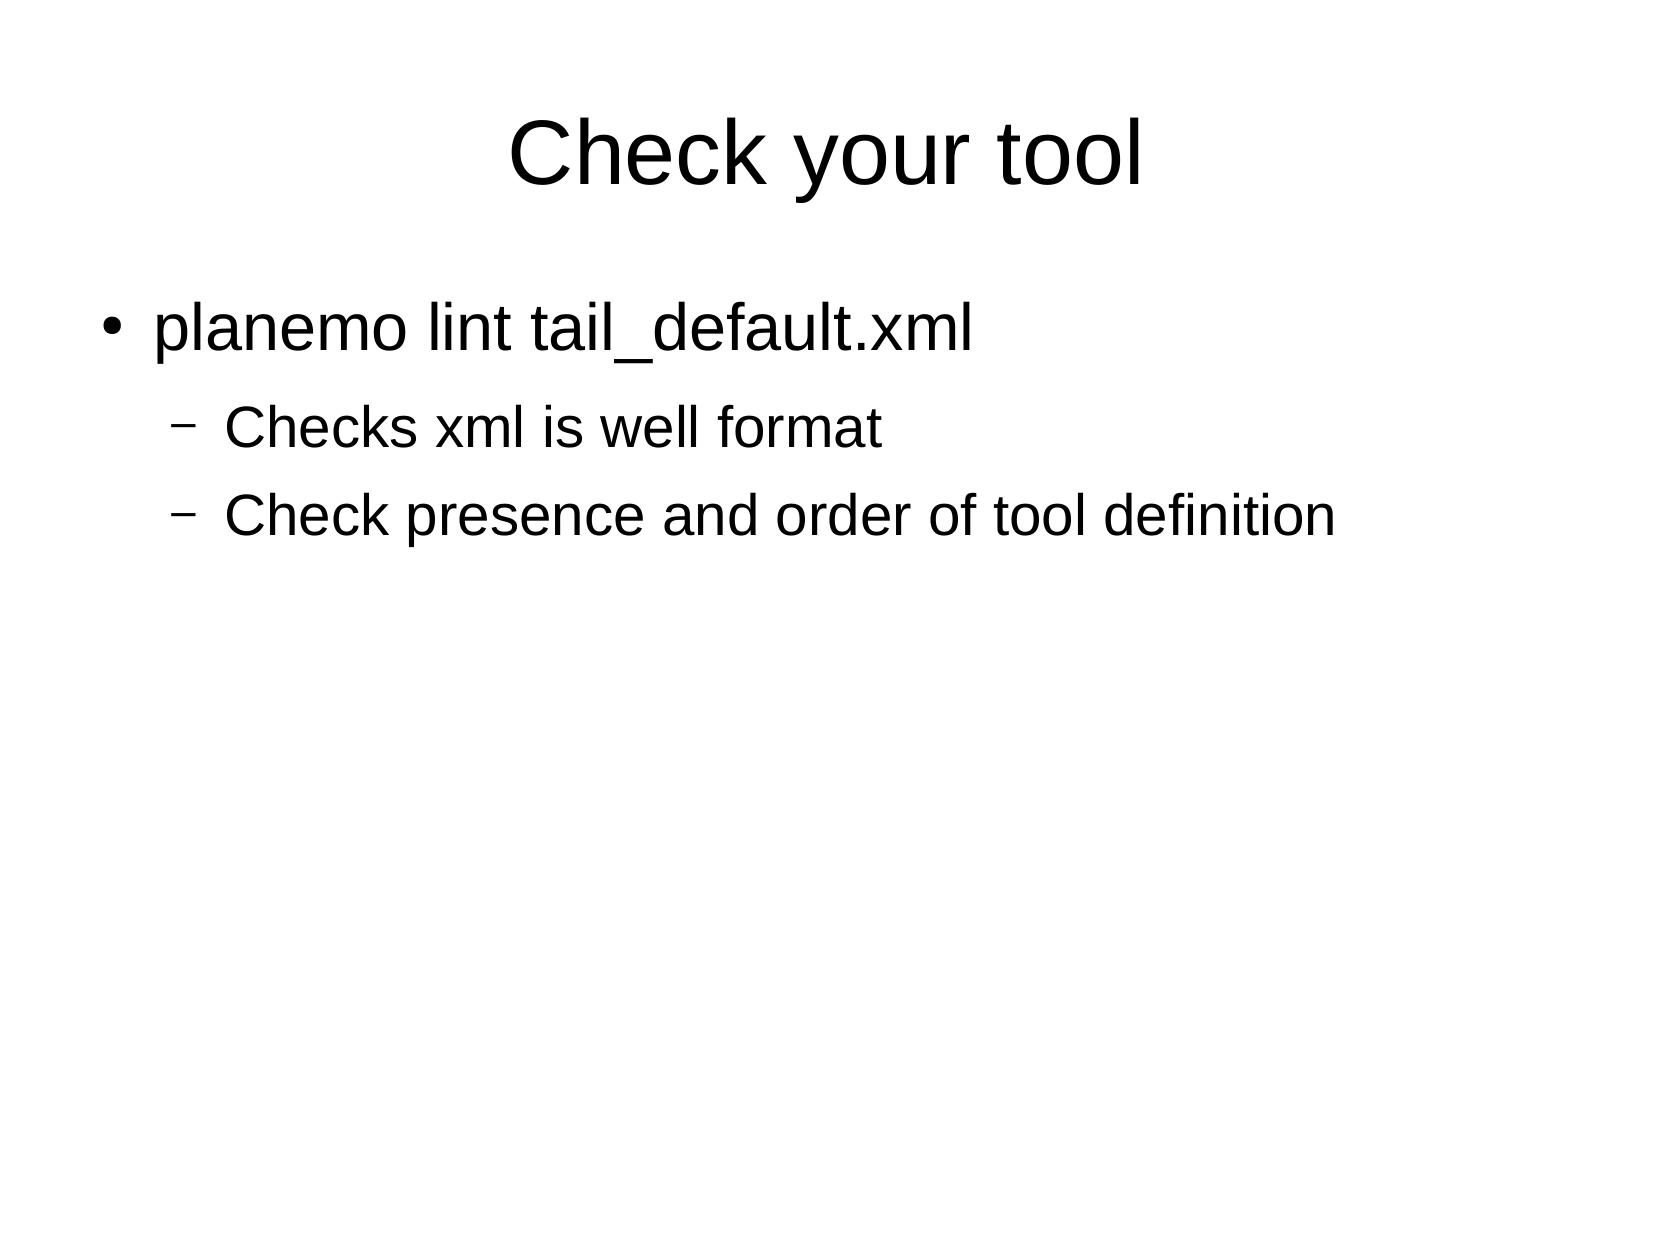

# Check your tool
planemo lint tail_default.xml
Checks xml is well format
Check presence and order of tool definition